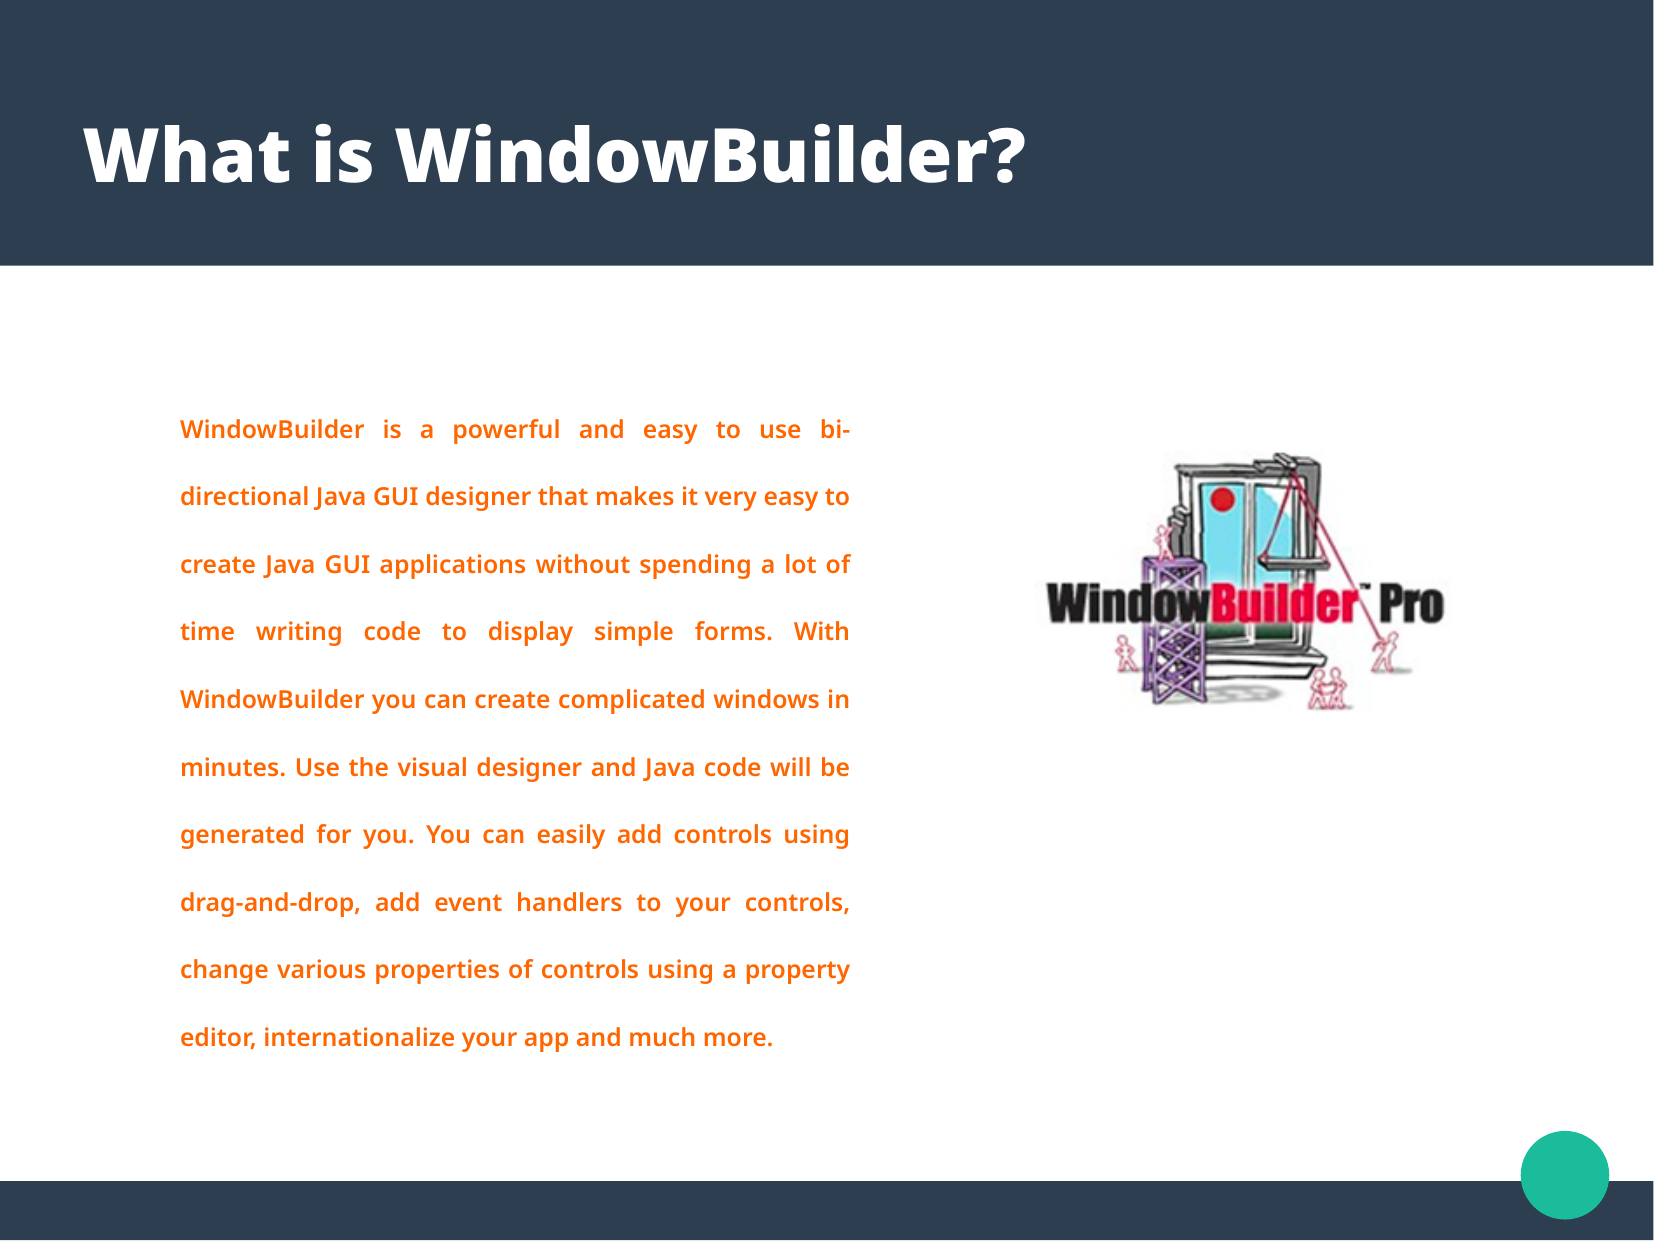

# What is WindowBuilder?
WindowBuilder is a powerful and easy to use bi-directional Java GUI designer that makes it very easy to create Java GUI applications without spending a lot of time writing code to display simple forms. With WindowBuilder you can create complicated windows in minutes. Use the visual designer and Java code will be generated for you. You can easily add controls using drag-and-drop, add event handlers to your controls, change various properties of controls using a property editor, internationalize your app and much more.